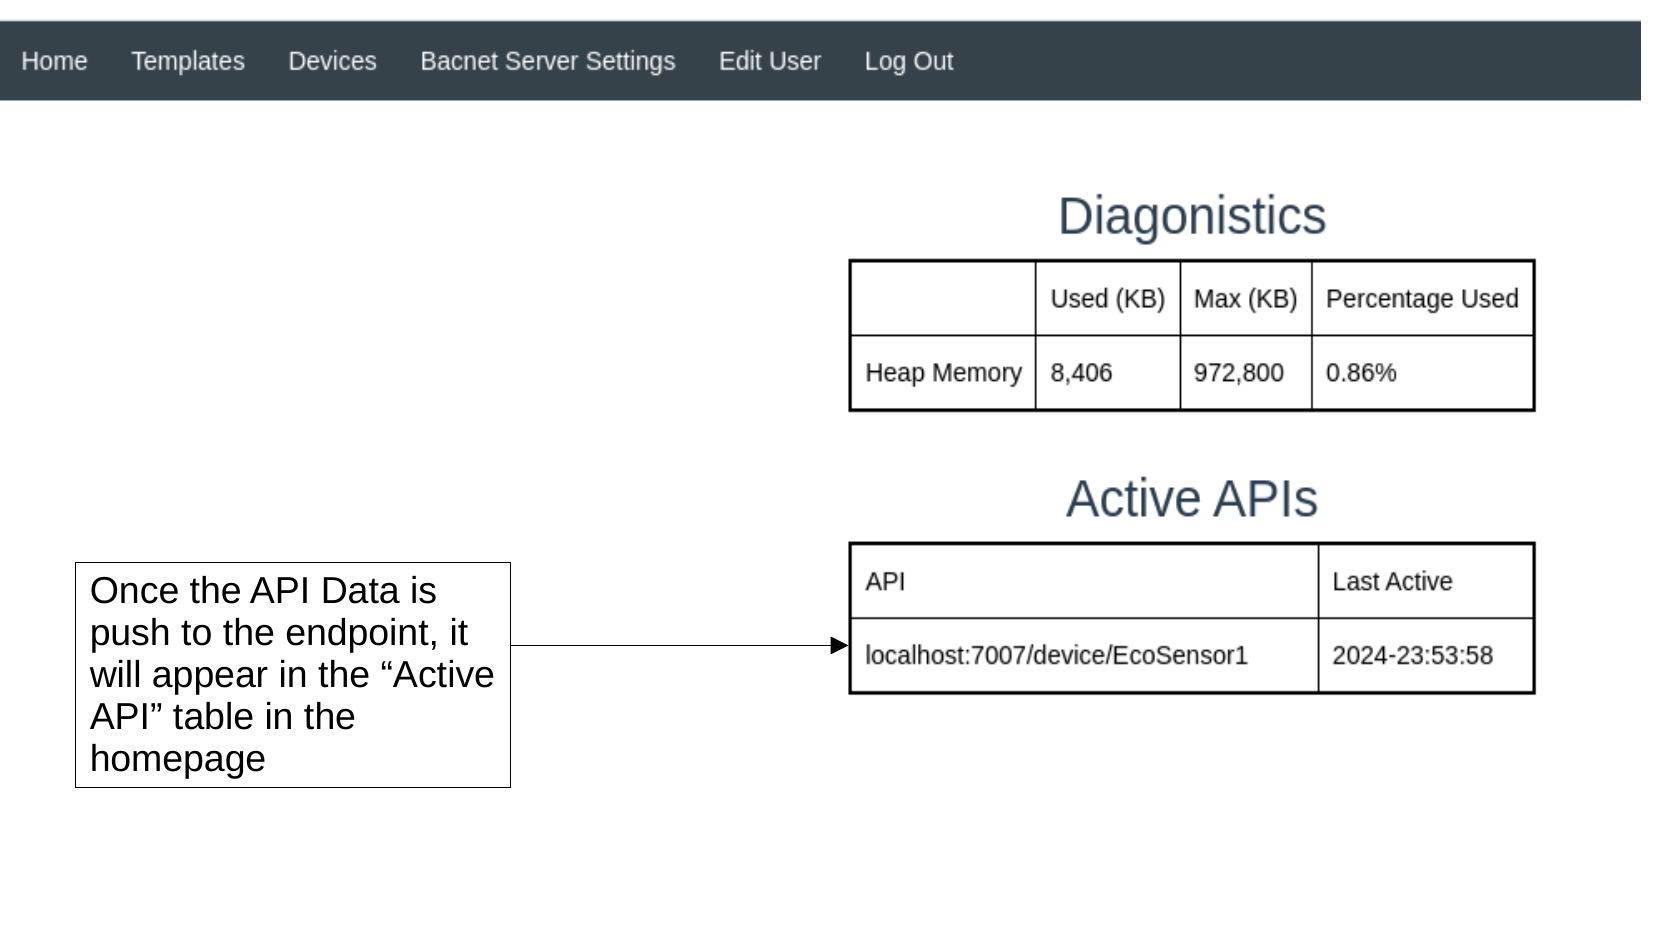

Once the API Data is push to the endpoint, it will appear in the “Active API” table in the homepage